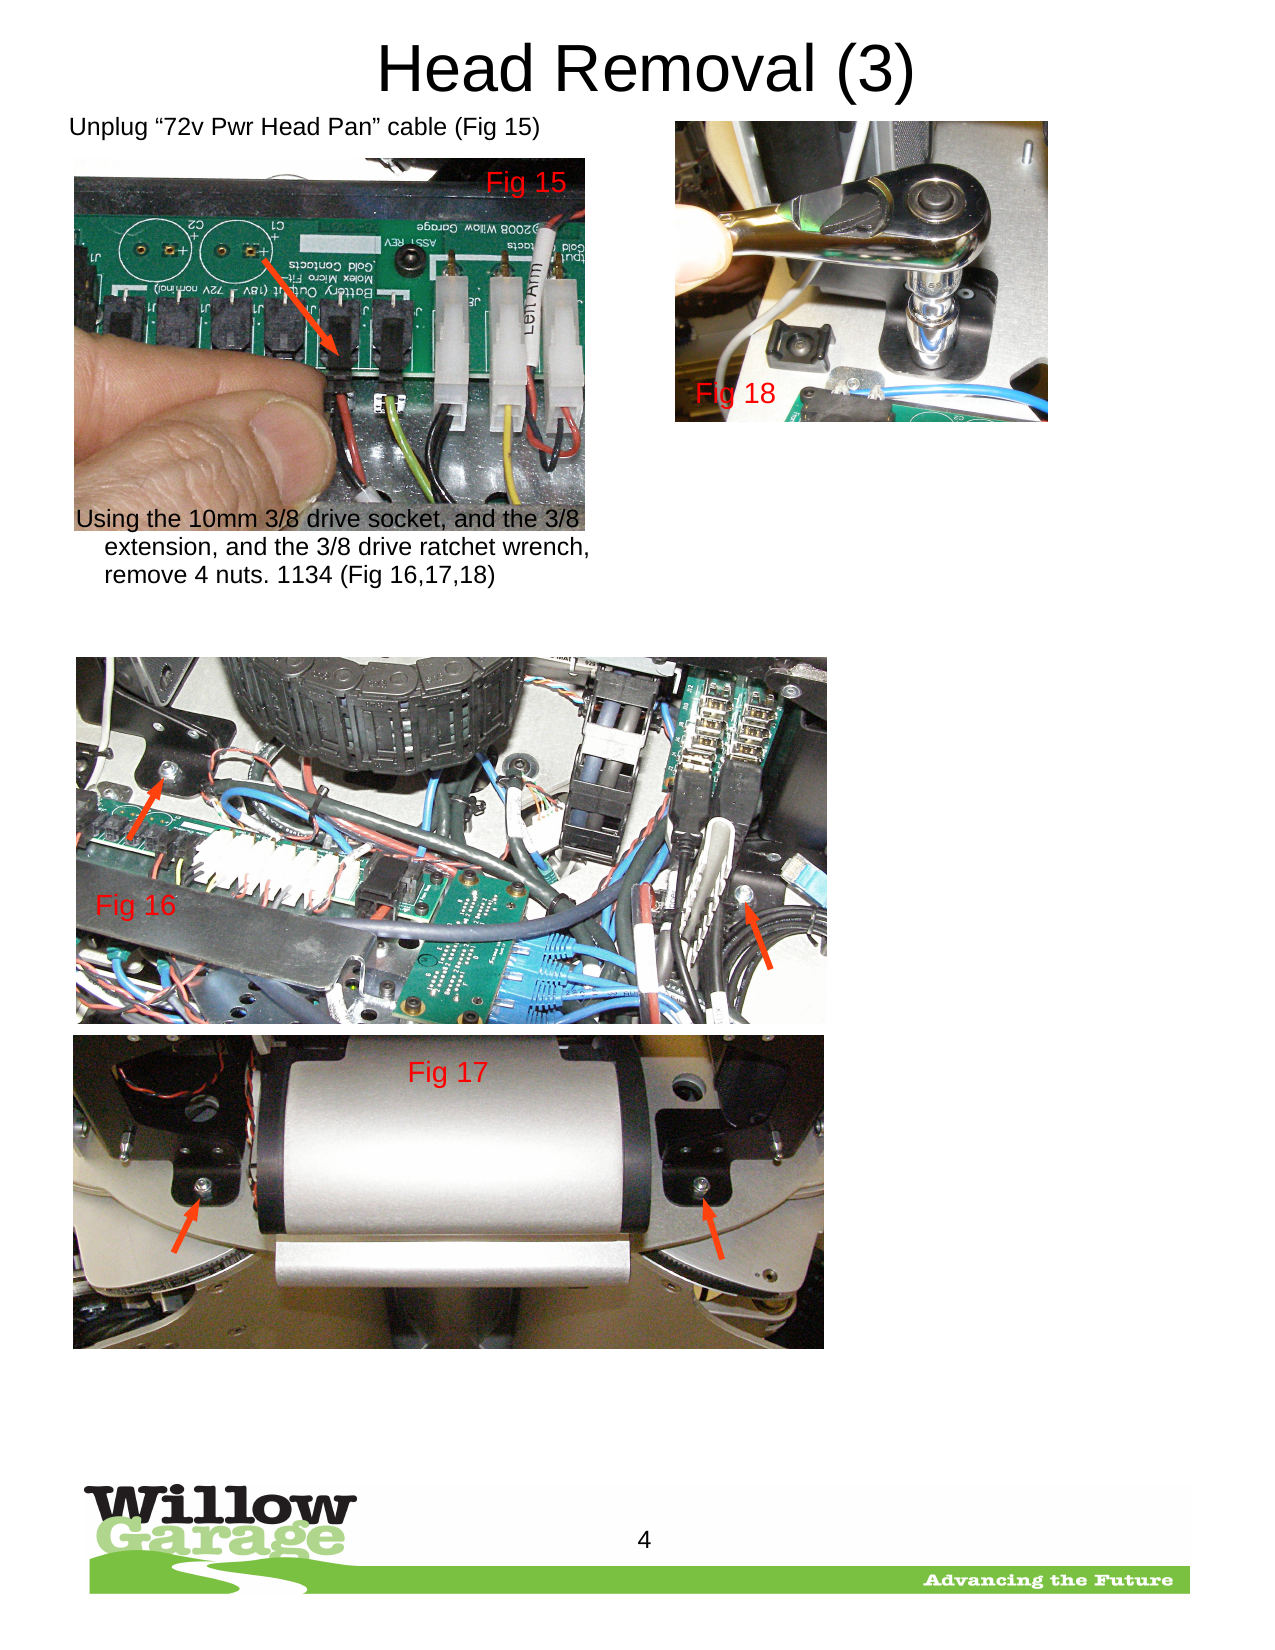

# Head Removal (3)
Unplug “72v Pwr Head Pan” cable (Fig 15)
 Using the 10mm 3/8 drive socket, and the 3/8 extension, and the 3/8 drive ratchet wrench, remove 4 nuts. 1134 (Fig 16,17,18)
Fig 15
Fig 18
Fig 16
Fig 17
4